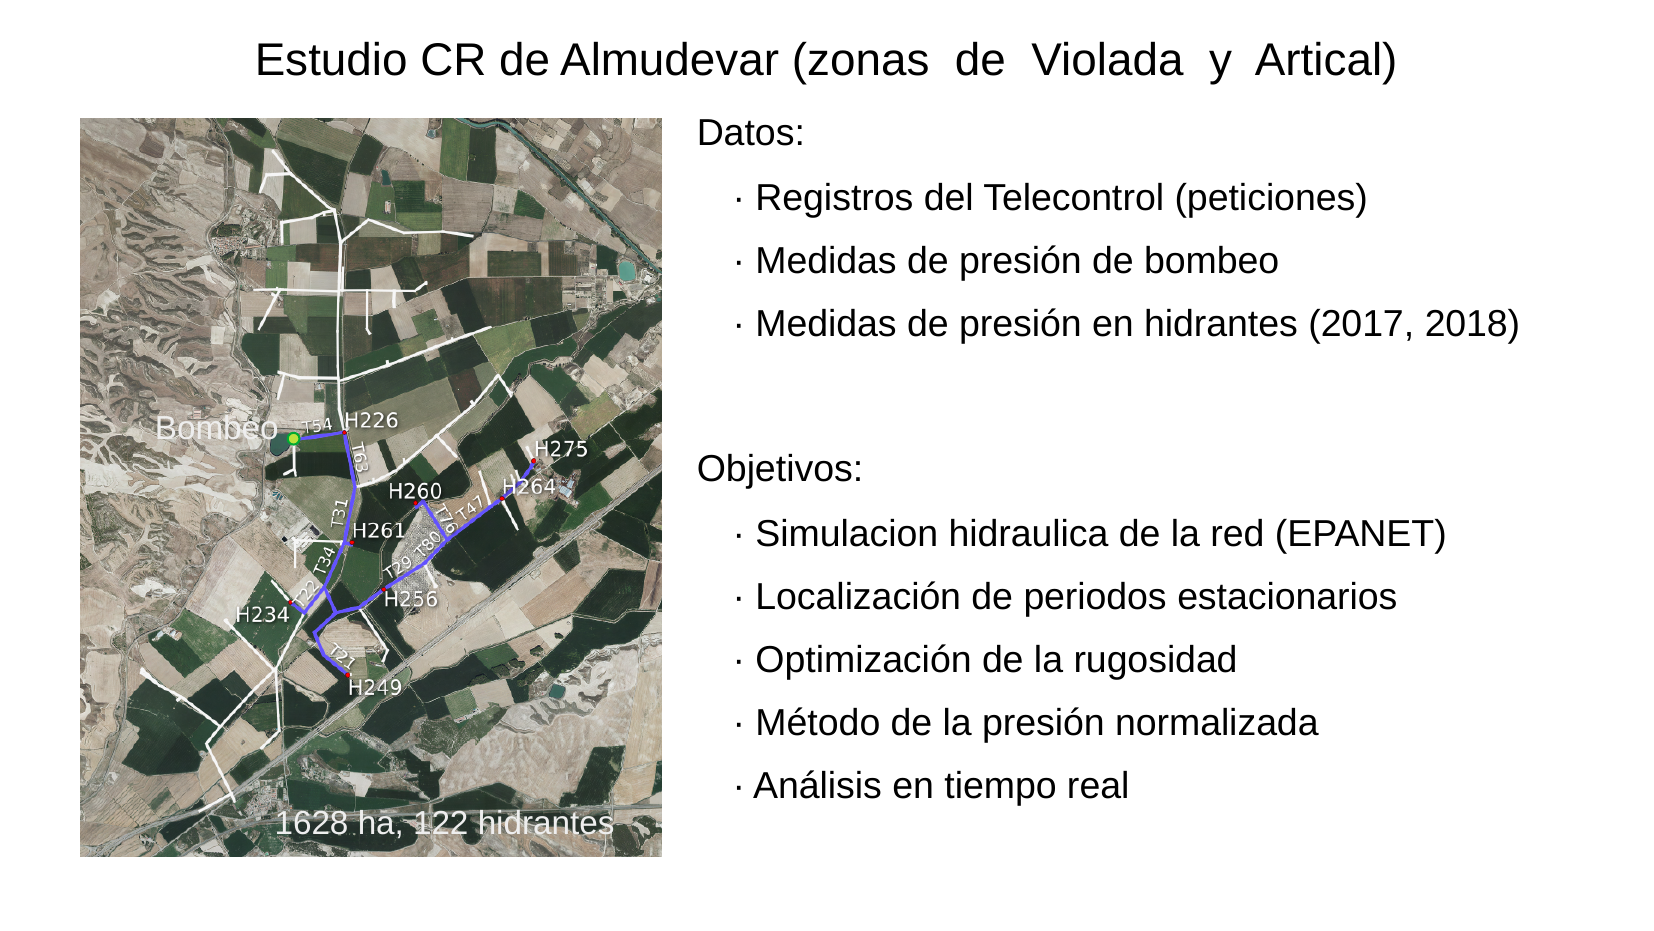

# Estudio CR de Almudevar (zonas de Violada y Artical)
Datos:
· Registros del Telecontrol (peticiones)
· Medidas de presión de bombeo
· Medidas de presión en hidrantes (2017, 2018)
Bombeo
Objetivos:
· Simulacion hidraulica de la red (EPANET)
· Localización de periodos estacionarios
· Optimización de la rugosidad
· Método de la presión normalizada
· Análisis en tiempo real
1628 ha, 122 hidrantes